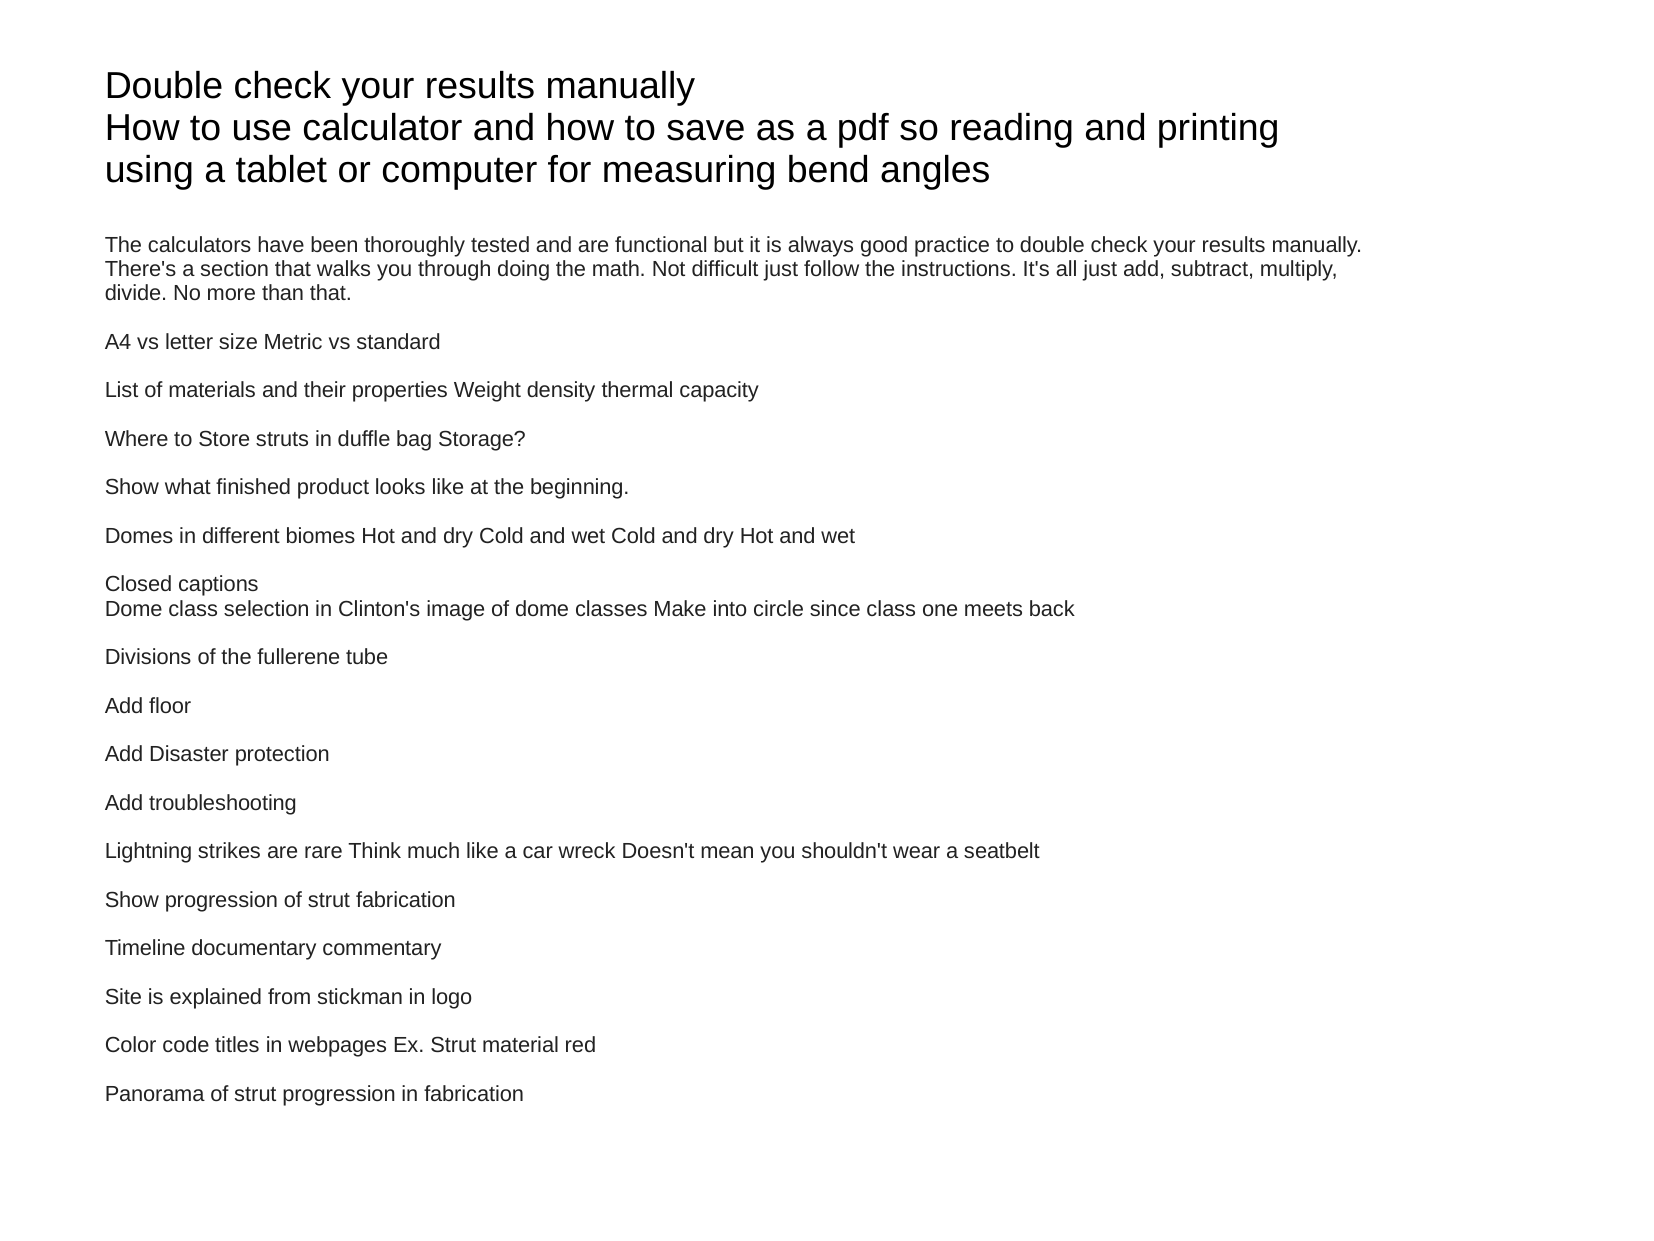

Double check your results manually
How to use calculator and how to save as a pdf so reading and printing
using a tablet or computer for measuring bend angles
The calculators have been thoroughly tested and are functional but it is always good practice to double check your results manually. There's a section that walks you through doing the math. Not difficult just follow the instructions. It's all just add, subtract, multiply, divide. No more than that.
A4 vs letter size Metric vs standard
List of materials and their properties Weight density thermal capacity
Where to Store struts in duffle bag Storage?
Show what finished product looks like at the beginning.
Domes in different biomes Hot and dry Cold and wet Cold and dry Hot and wet
Closed captions
Dome class selection in Clinton's image of dome classes Make into circle since class one meets back
Divisions of the fullerene tube
Add floor
Add Disaster protection
Add troubleshooting
Lightning strikes are rare Think much like a car wreck Doesn't mean you shouldn't wear a seatbelt
Show progression of strut fabrication
Timeline documentary commentary
Site is explained from stickman in logo
Color code titles in webpages Ex. Strut material red
Panorama of strut progression in fabrication